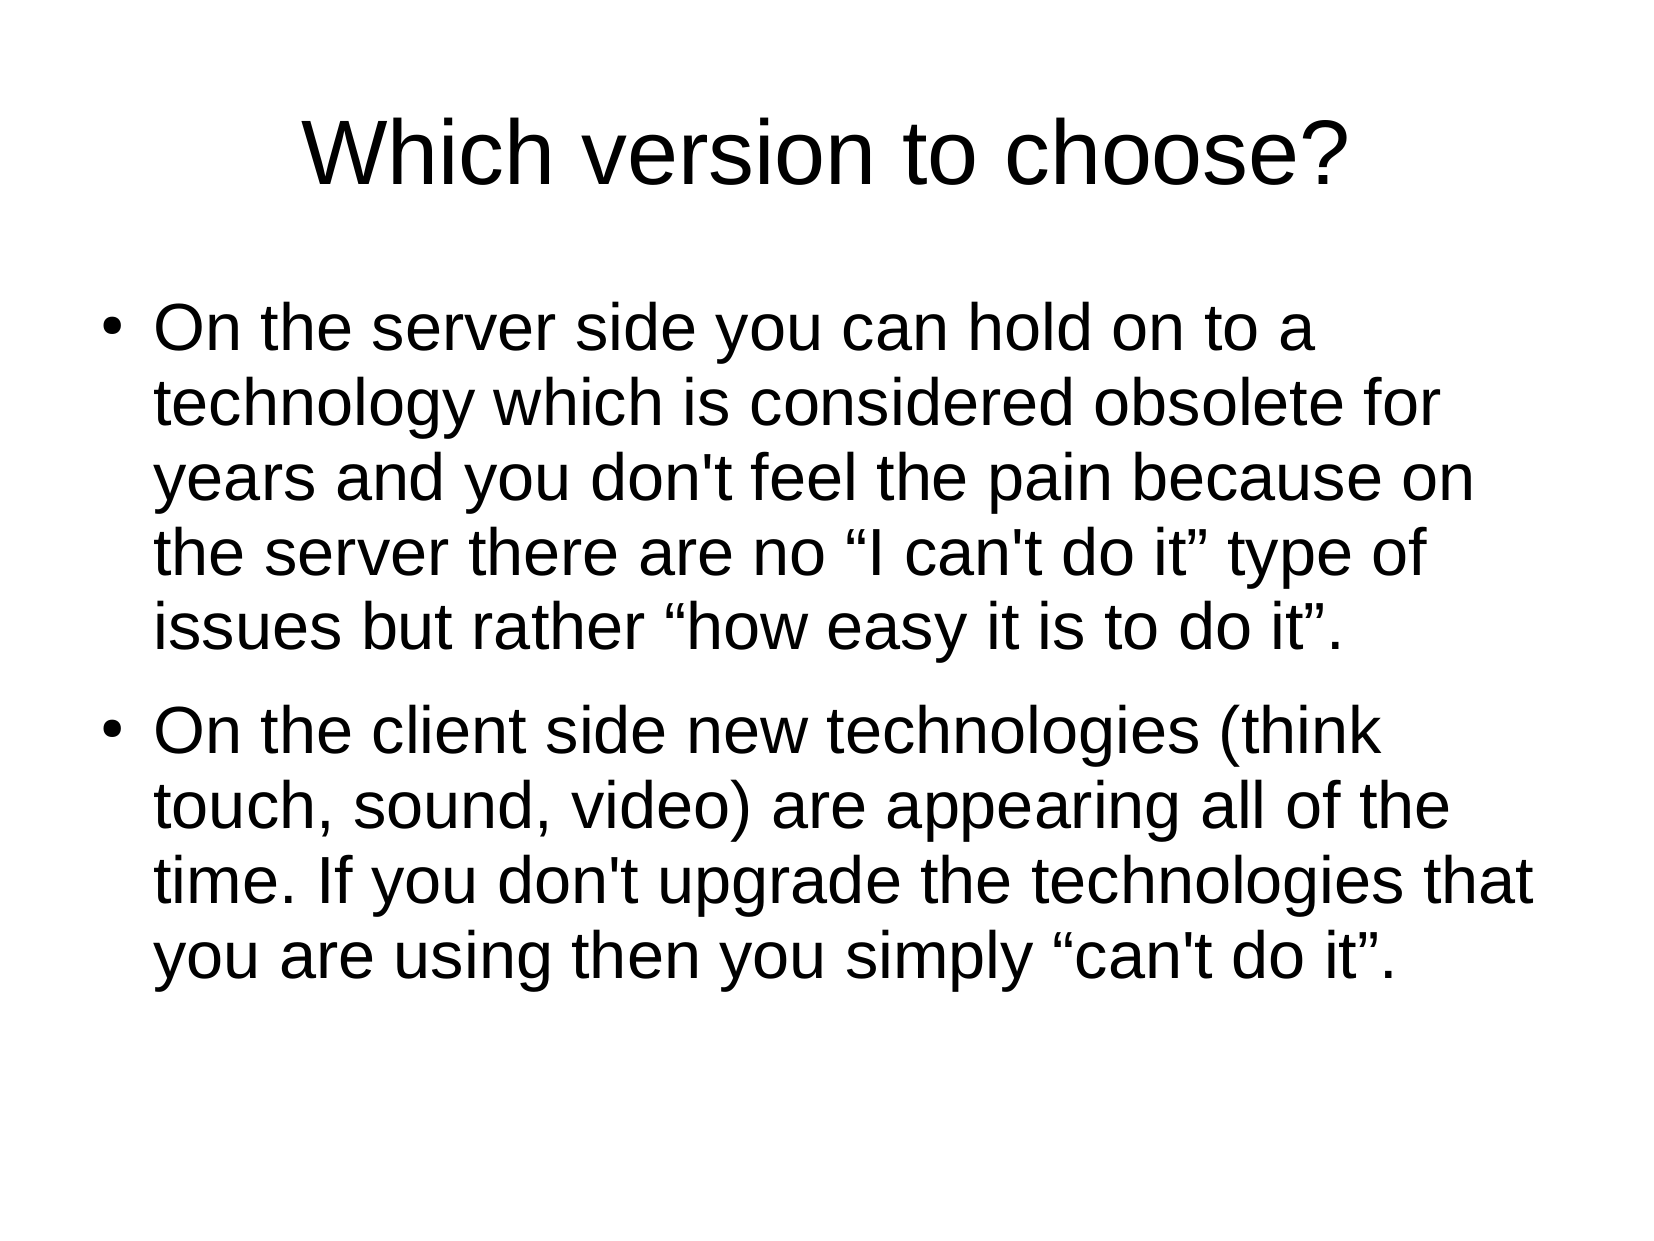

# Which version to choose?
On the server side you can hold on to a technology which is considered obsolete for years and you don't feel the pain because on the server there are no “I can't do it” type of issues but rather “how easy it is to do it”.
On the client side new technologies (think touch, sound, video) are appearing all of the time. If you don't upgrade the technologies that you are using then you simply “can't do it”.